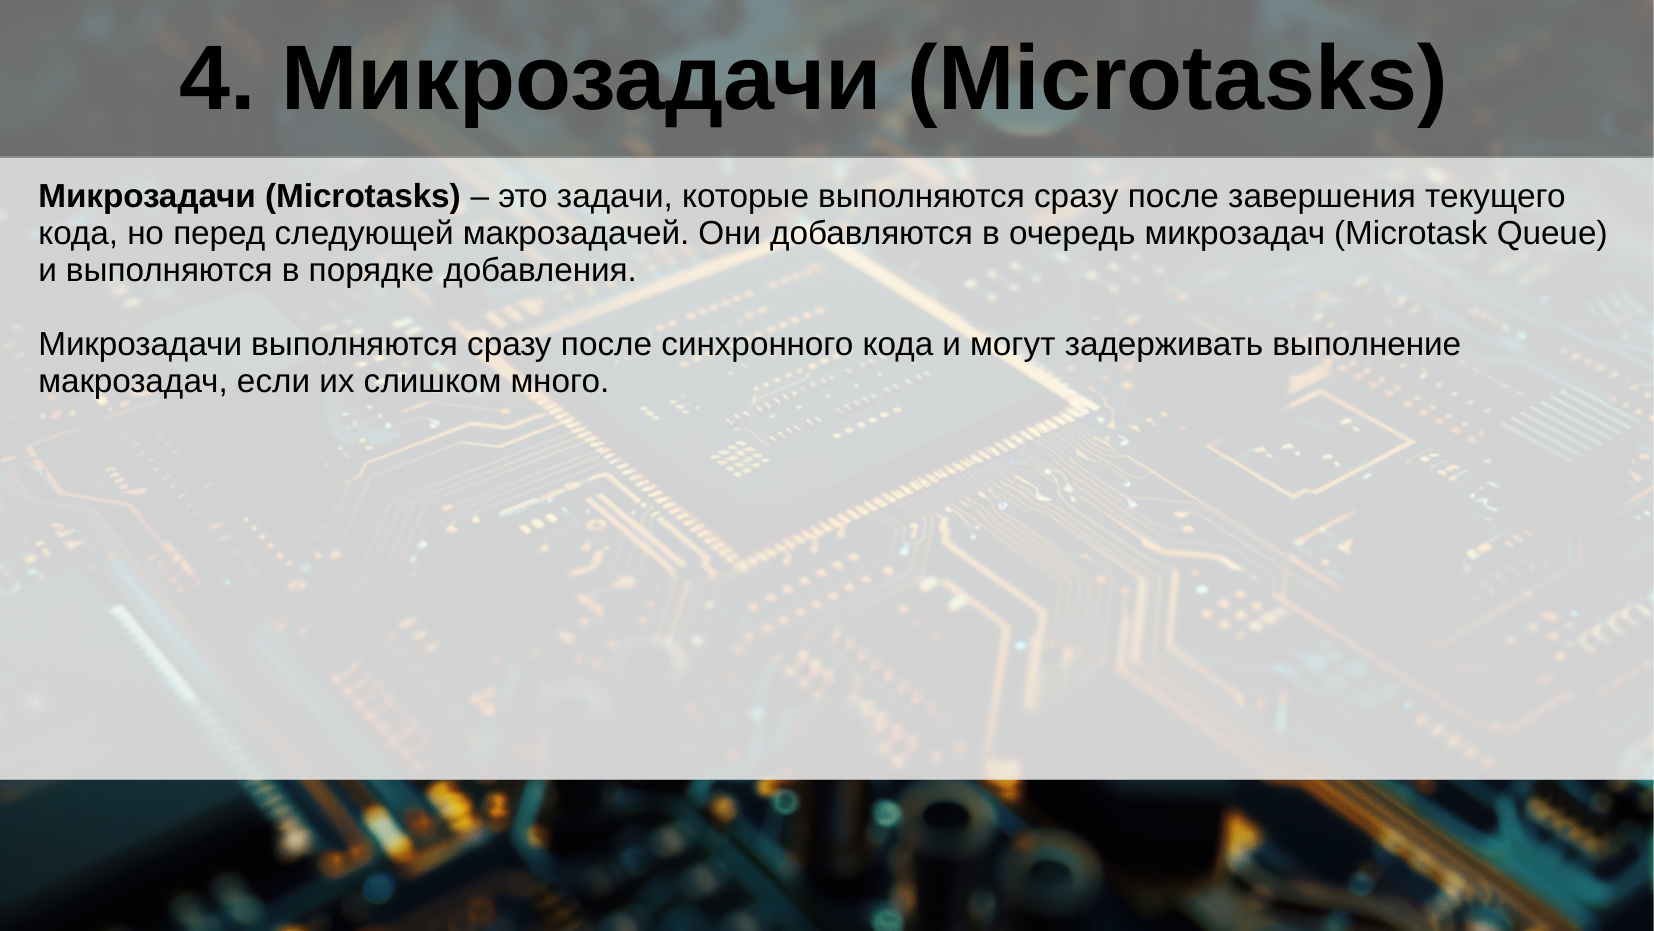

# 4. Микрозадачи (Microtasks)
Микрозадачи (Microtasks) – это задачи, которые выполняются сразу после завершения текущего кода, но перед следующей макрозадачей. Они добавляются в очередь микрозадач (Microtask Queue) и выполняются в порядке добавления.
Микрозадачи выполняются сразу после синхронного кода и могут задерживать выполнение макрозадач, если их слишком много.